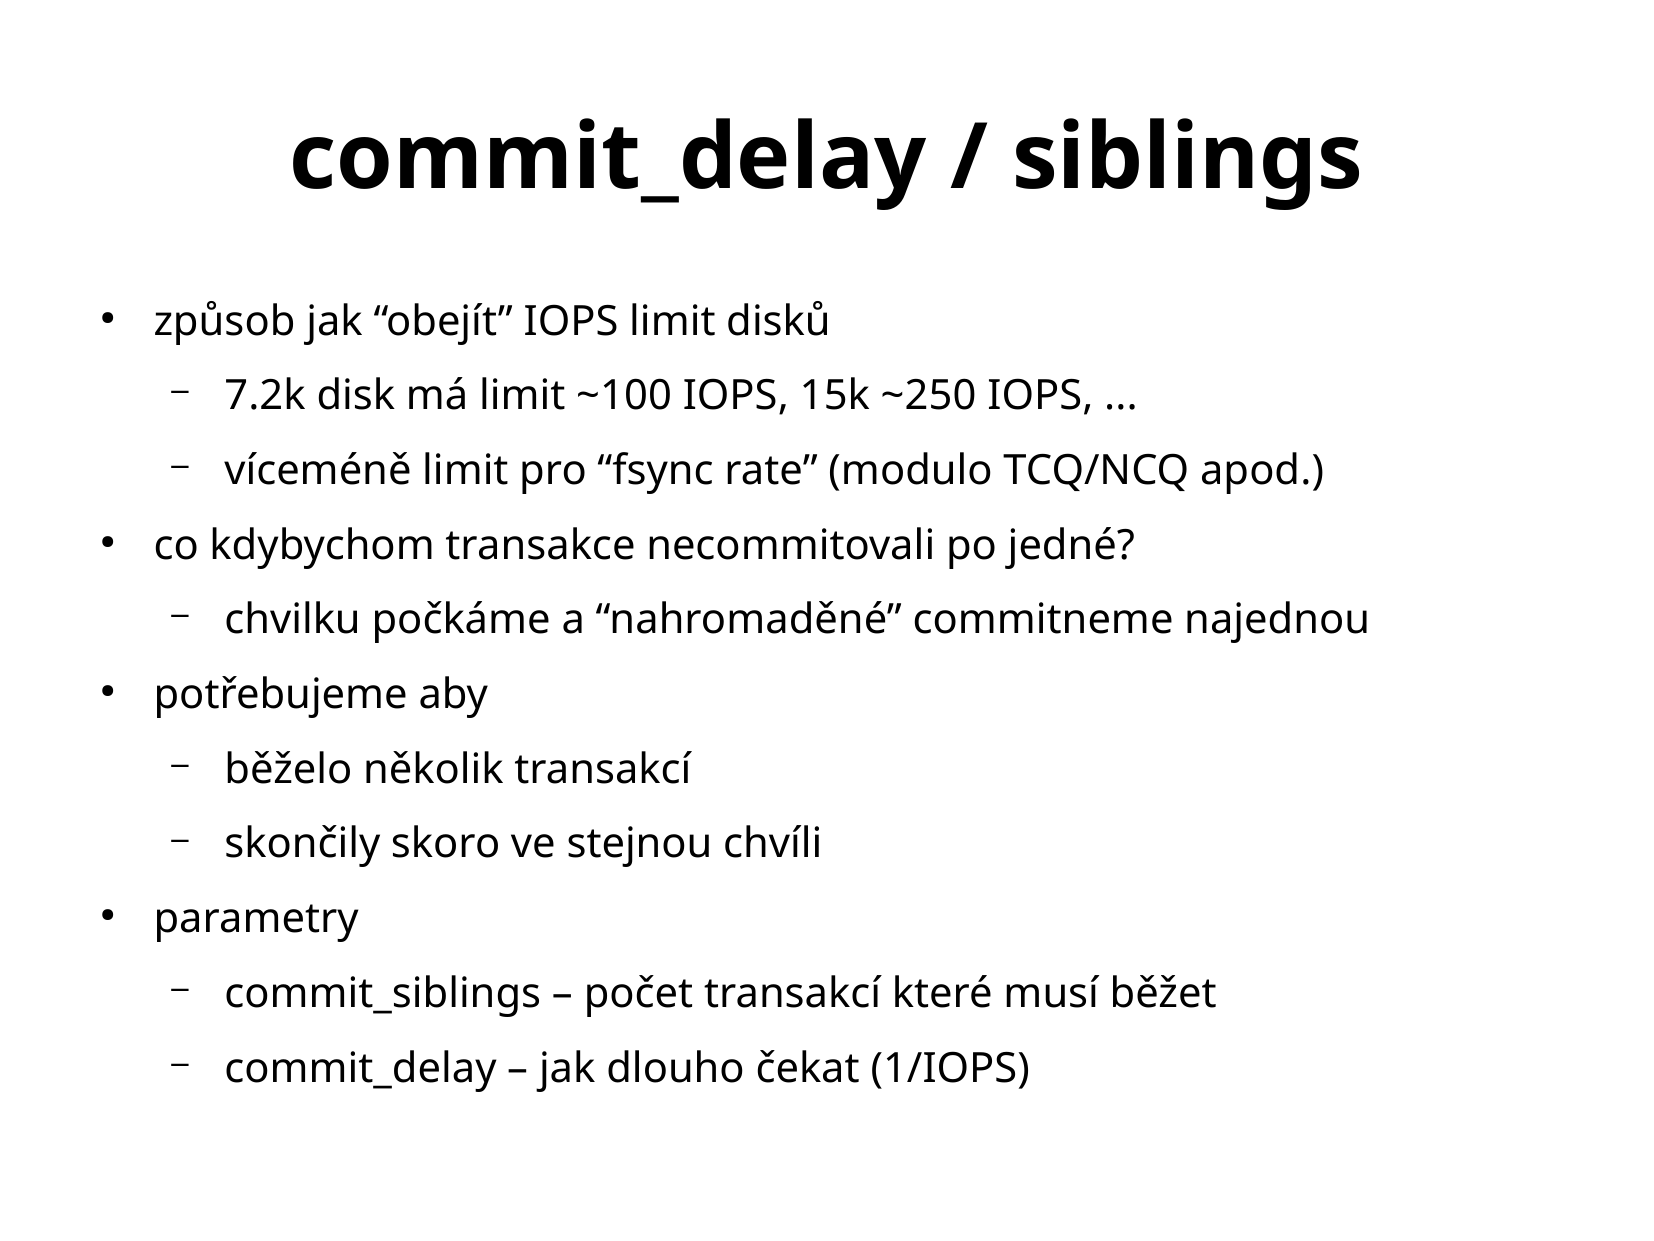

# commit_delay / siblings
způsob jak “obejít” IOPS limit disků
7.2k disk má limit ~100 IOPS, 15k ~250 IOPS, ...
víceméně limit pro “fsync rate” (modulo TCQ/NCQ apod.)
co kdybychom transakce necommitovali po jedné?
chvilku počkáme a “nahromaděné” commitneme najednou
potřebujeme aby
běželo několik transakcí
skončily skoro ve stejnou chvíli
parametry
commit_siblings – počet transakcí které musí běžet
commit_delay – jak dlouho čekat (1/IOPS)